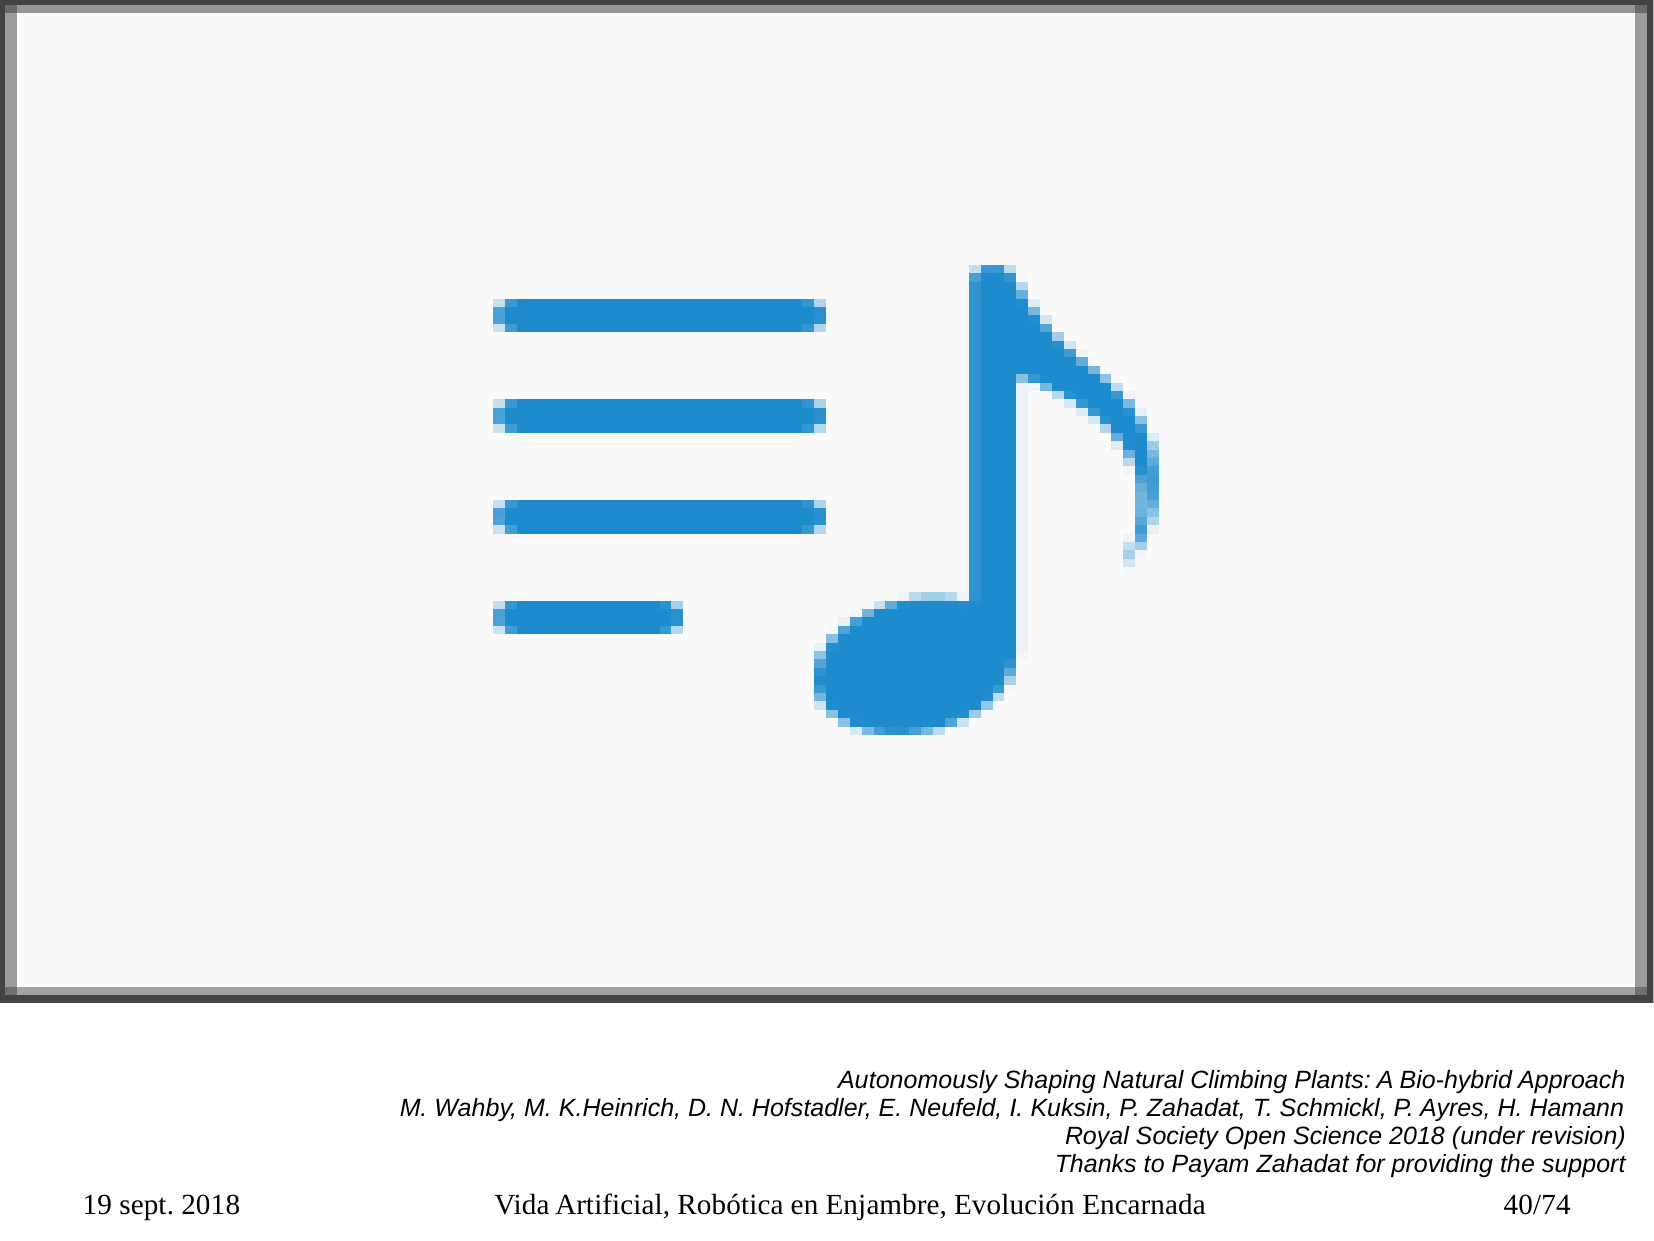

Autonomously Shaping Natural Climbing Plants: A Bio-hybrid Approach
 M. Wahby, M. K.Heinrich, D. N. Hofstadler, E. Neufeld, I. Kuksin, P. Zahadat, T. Schmickl, P. Ayres, H. Hamann
Royal Society Open Science 2018 (under revision)
Thanks to Payam Zahadat for providing the support
19 sept. 2018
Vida Artificial, Robótica en Enjambre, Evolución Encarnada
40